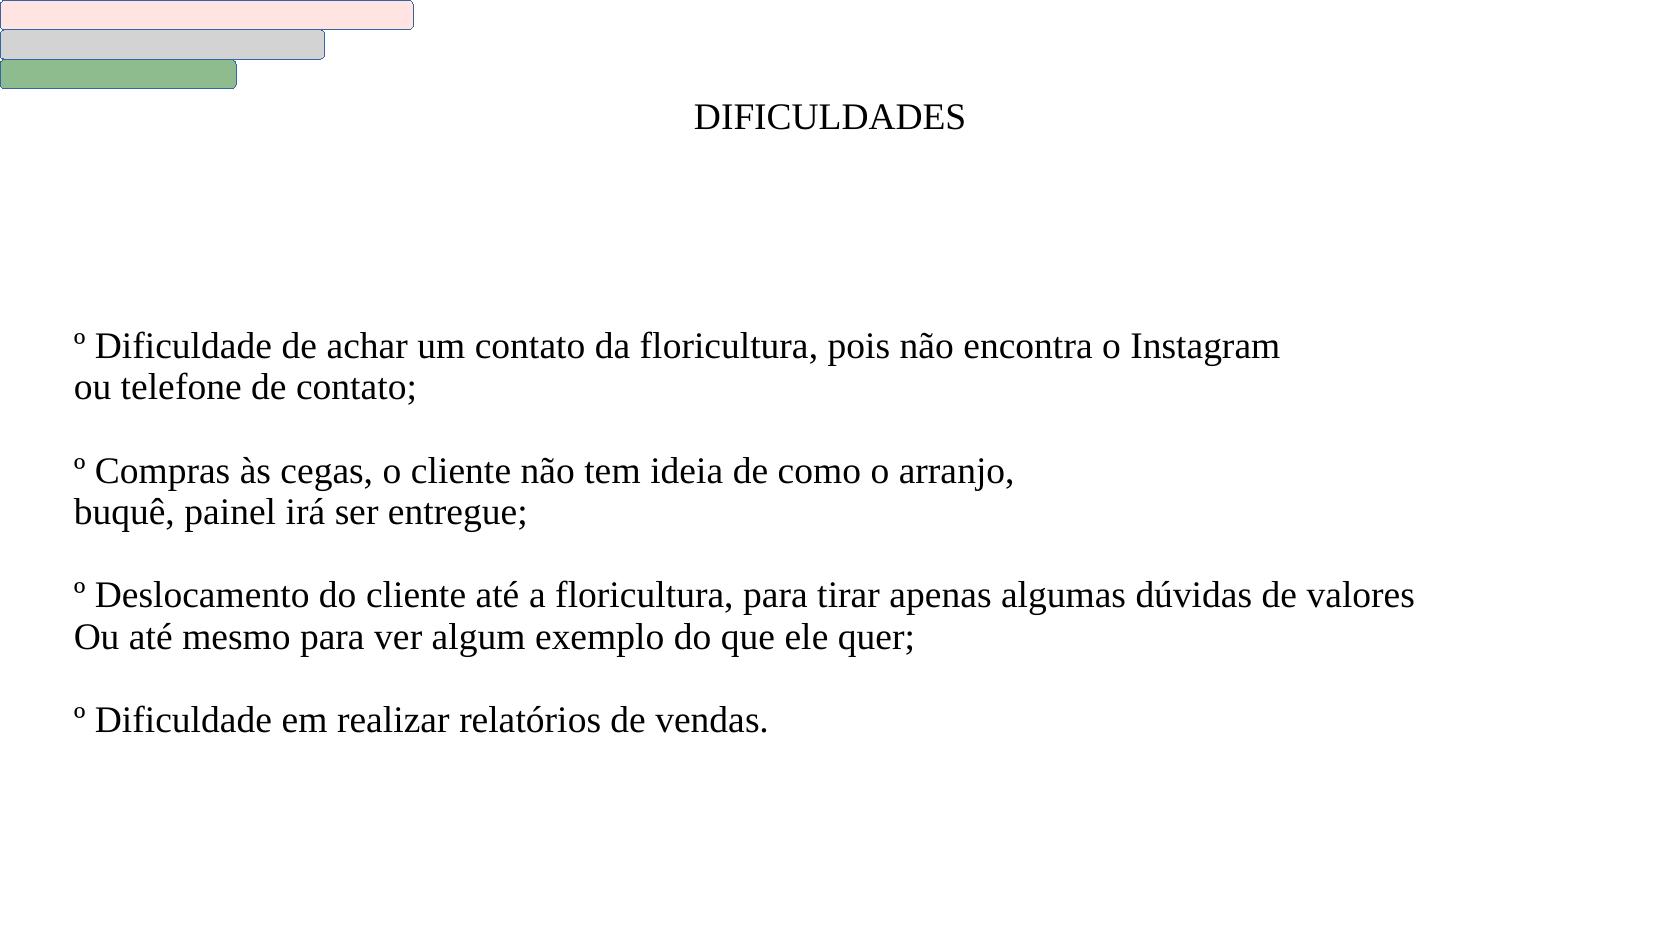

DIFICULDADES
º Dificuldade de achar um contato da floricultura, pois não encontra o Instagram
ou telefone de contato;
º Compras às cegas, o cliente não tem ideia de como o arranjo,
buquê, painel irá ser entregue;
º Deslocamento do cliente até a floricultura, para tirar apenas algumas dúvidas de valores
Ou até mesmo para ver algum exemplo do que ele quer;
º Dificuldade em realizar relatórios de vendas.